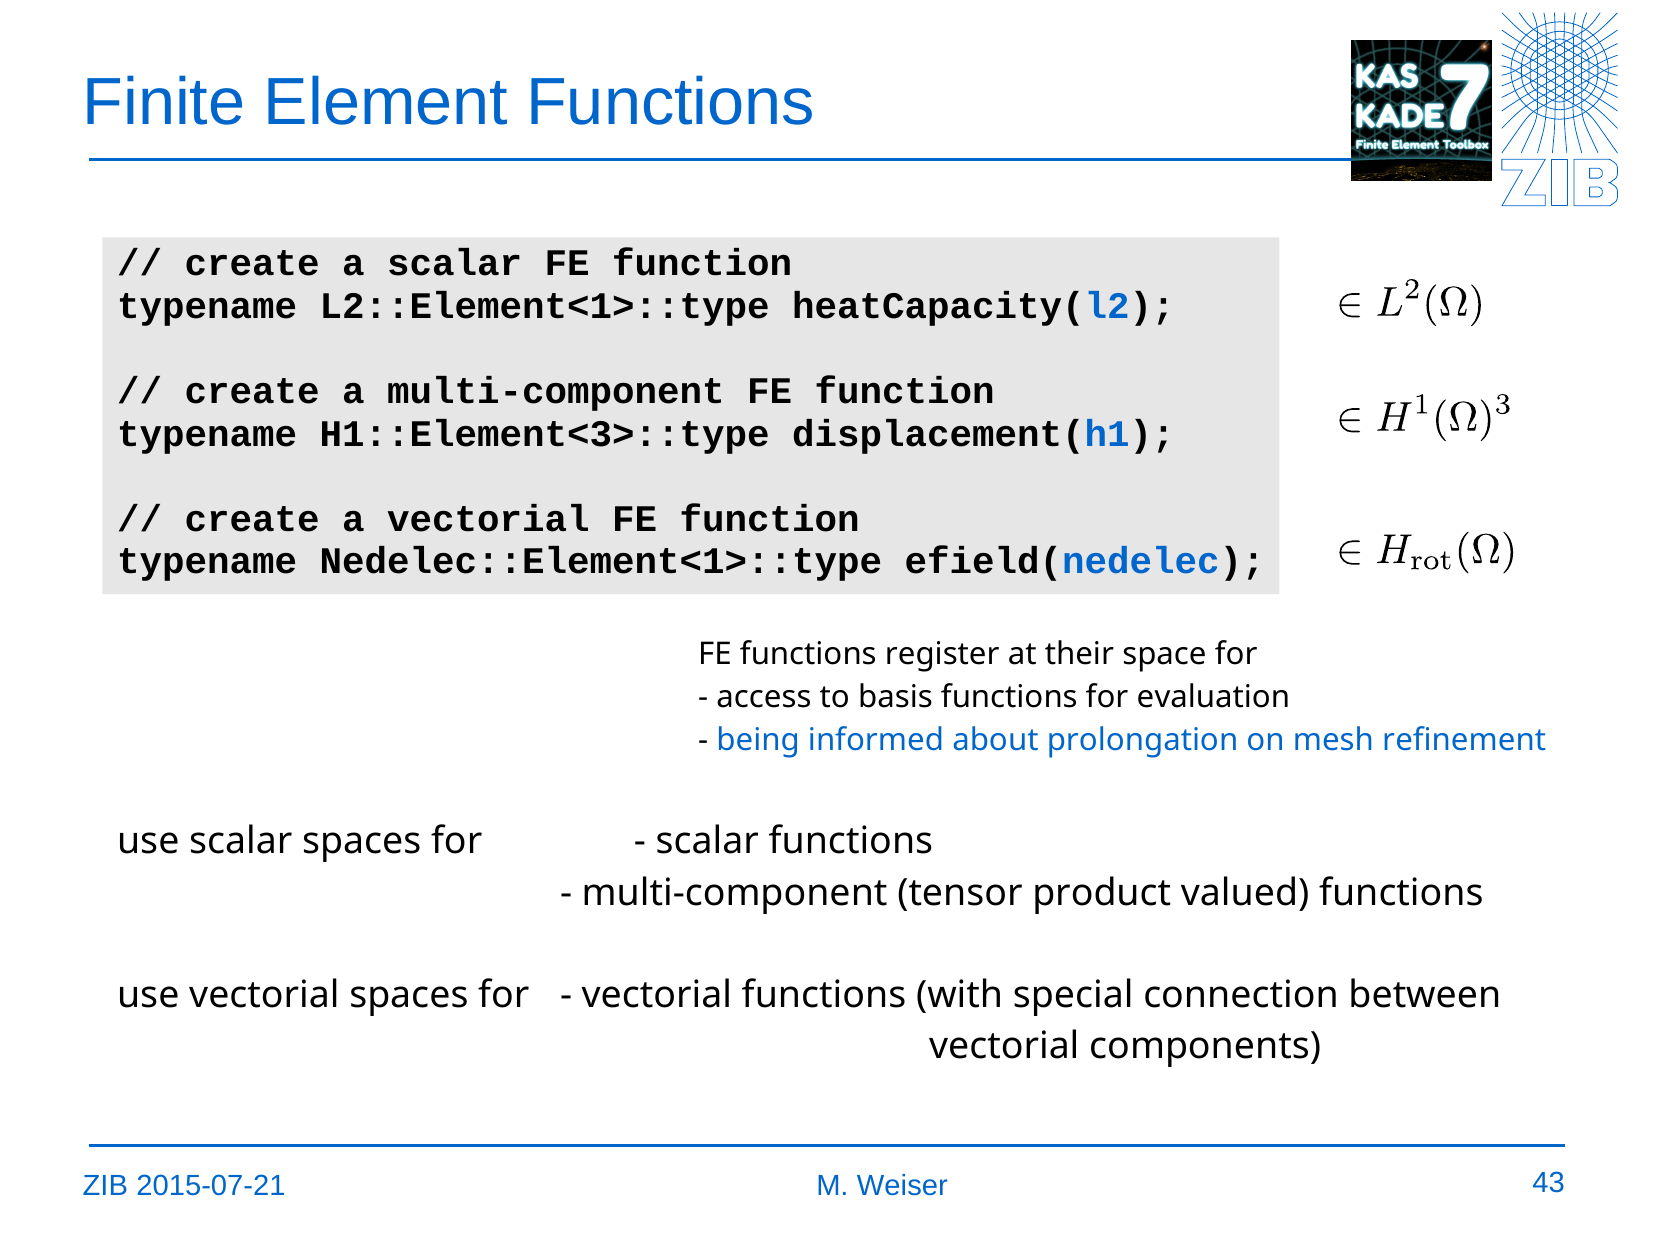

# Finite Element Functions
// create a scalar FE function
typename L2::Element<1>::type heatCapacity(l2);
// create a multi-component FE function
typename H1::Element<3>::type displacement(h1);
// create a vectorial FE function
typename Nedelec::Element<1>::type efield(nedelec);
FE functions register at their space for
- access to basis functions for evaluation
- being informed about prolongation on mesh refinement
use scalar spaces for 		- scalar functions
						- multi-component (tensor product valued) functions
use vectorial spaces for	- vectorial functions (with special connection between
											vectorial components)
43
ZIB 2015-07-21
M. Weiser